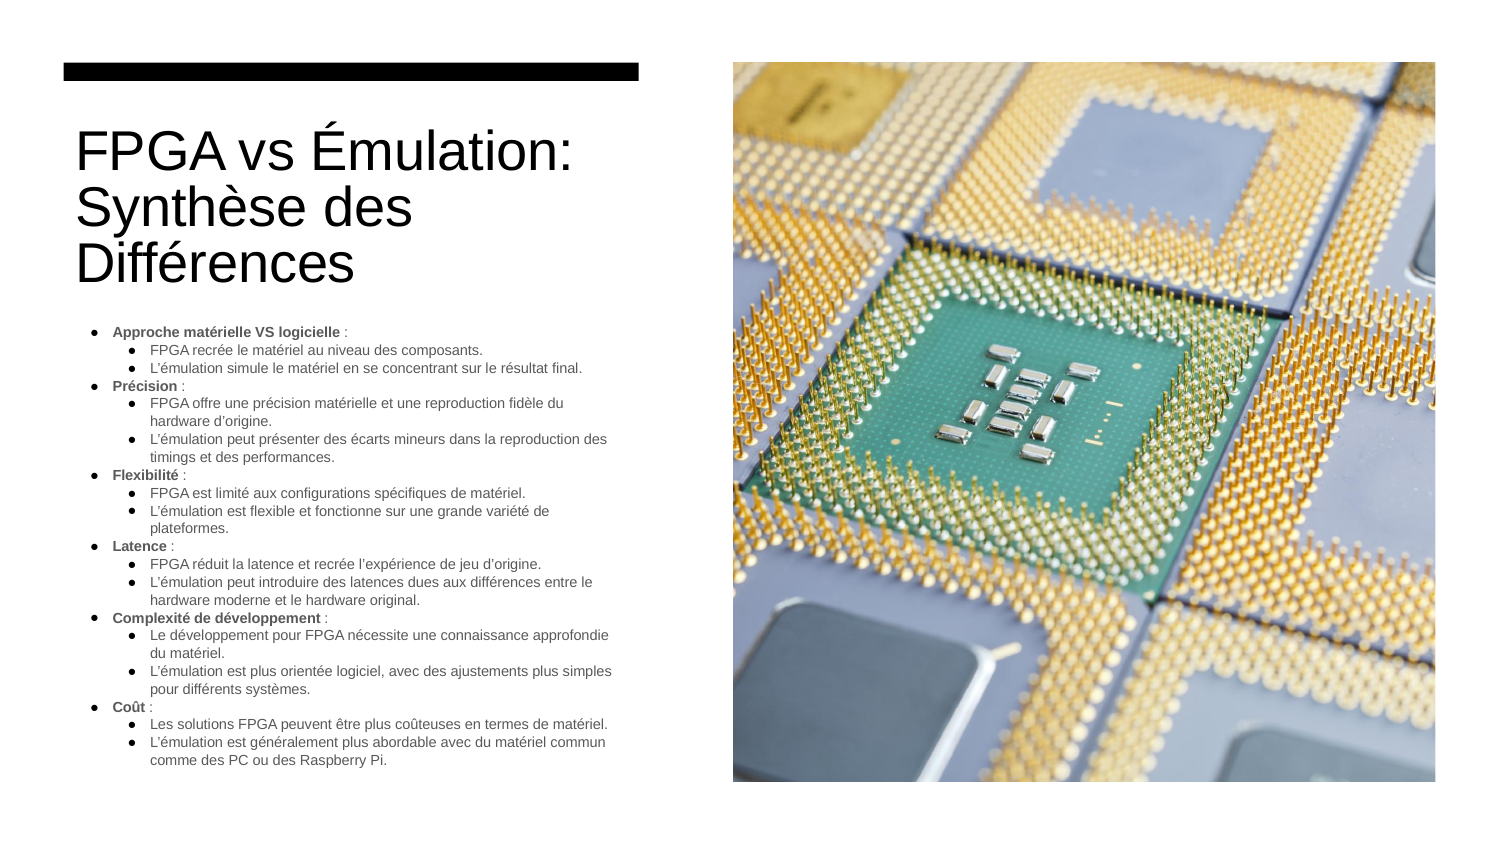

# FPGA vs Émulation: Synthèse des Différences
Approche matérielle VS logicielle :
FPGA recrée le matériel au niveau des composants.
L’émulation simule le matériel en se concentrant sur le résultat final.
Précision :
FPGA offre une précision matérielle et une reproduction fidèle du hardware d’origine.
L’émulation peut présenter des écarts mineurs dans la reproduction des timings et des performances.
Flexibilité :
FPGA est limité aux configurations spécifiques de matériel.
L’émulation est flexible et fonctionne sur une grande variété de plateformes.
Latence :
FPGA réduit la latence et recrée l’expérience de jeu d’origine.
L’émulation peut introduire des latences dues aux différences entre le hardware moderne et le hardware original.
Complexité de développement :
Le développement pour FPGA nécessite une connaissance approfondie du matériel.
L’émulation est plus orientée logiciel, avec des ajustements plus simples pour différents systèmes.
Coût :
Les solutions FPGA peuvent être plus coûteuses en termes de matériel.
L’émulation est généralement plus abordable avec du matériel commun comme des PC ou des Raspberry Pi.